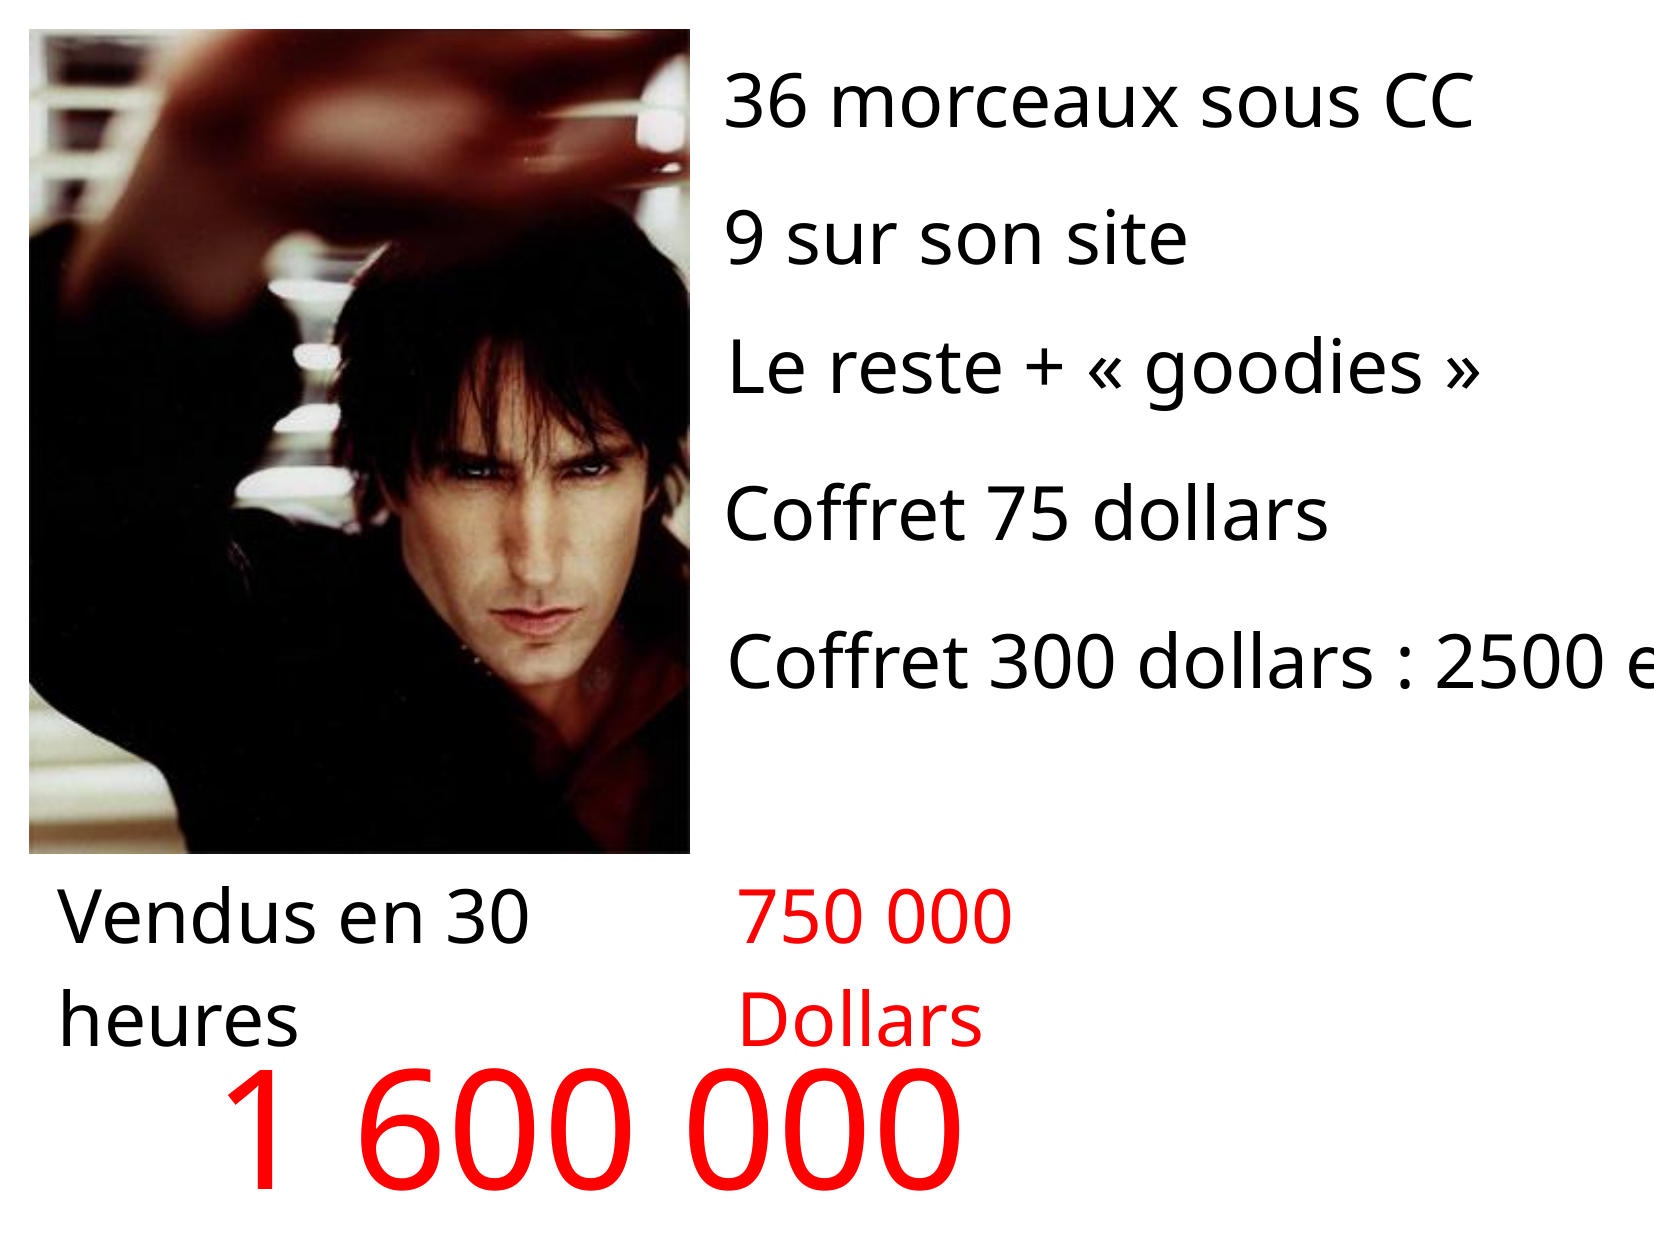

36 morceaux sous CC
9 sur son site
Le reste + « goodies »
Coffret 75 dollars
Coffret 300 dollars : 2500 ex.
Vendus en 30 heures
750 000 Dollars
1 600 000 Dollars